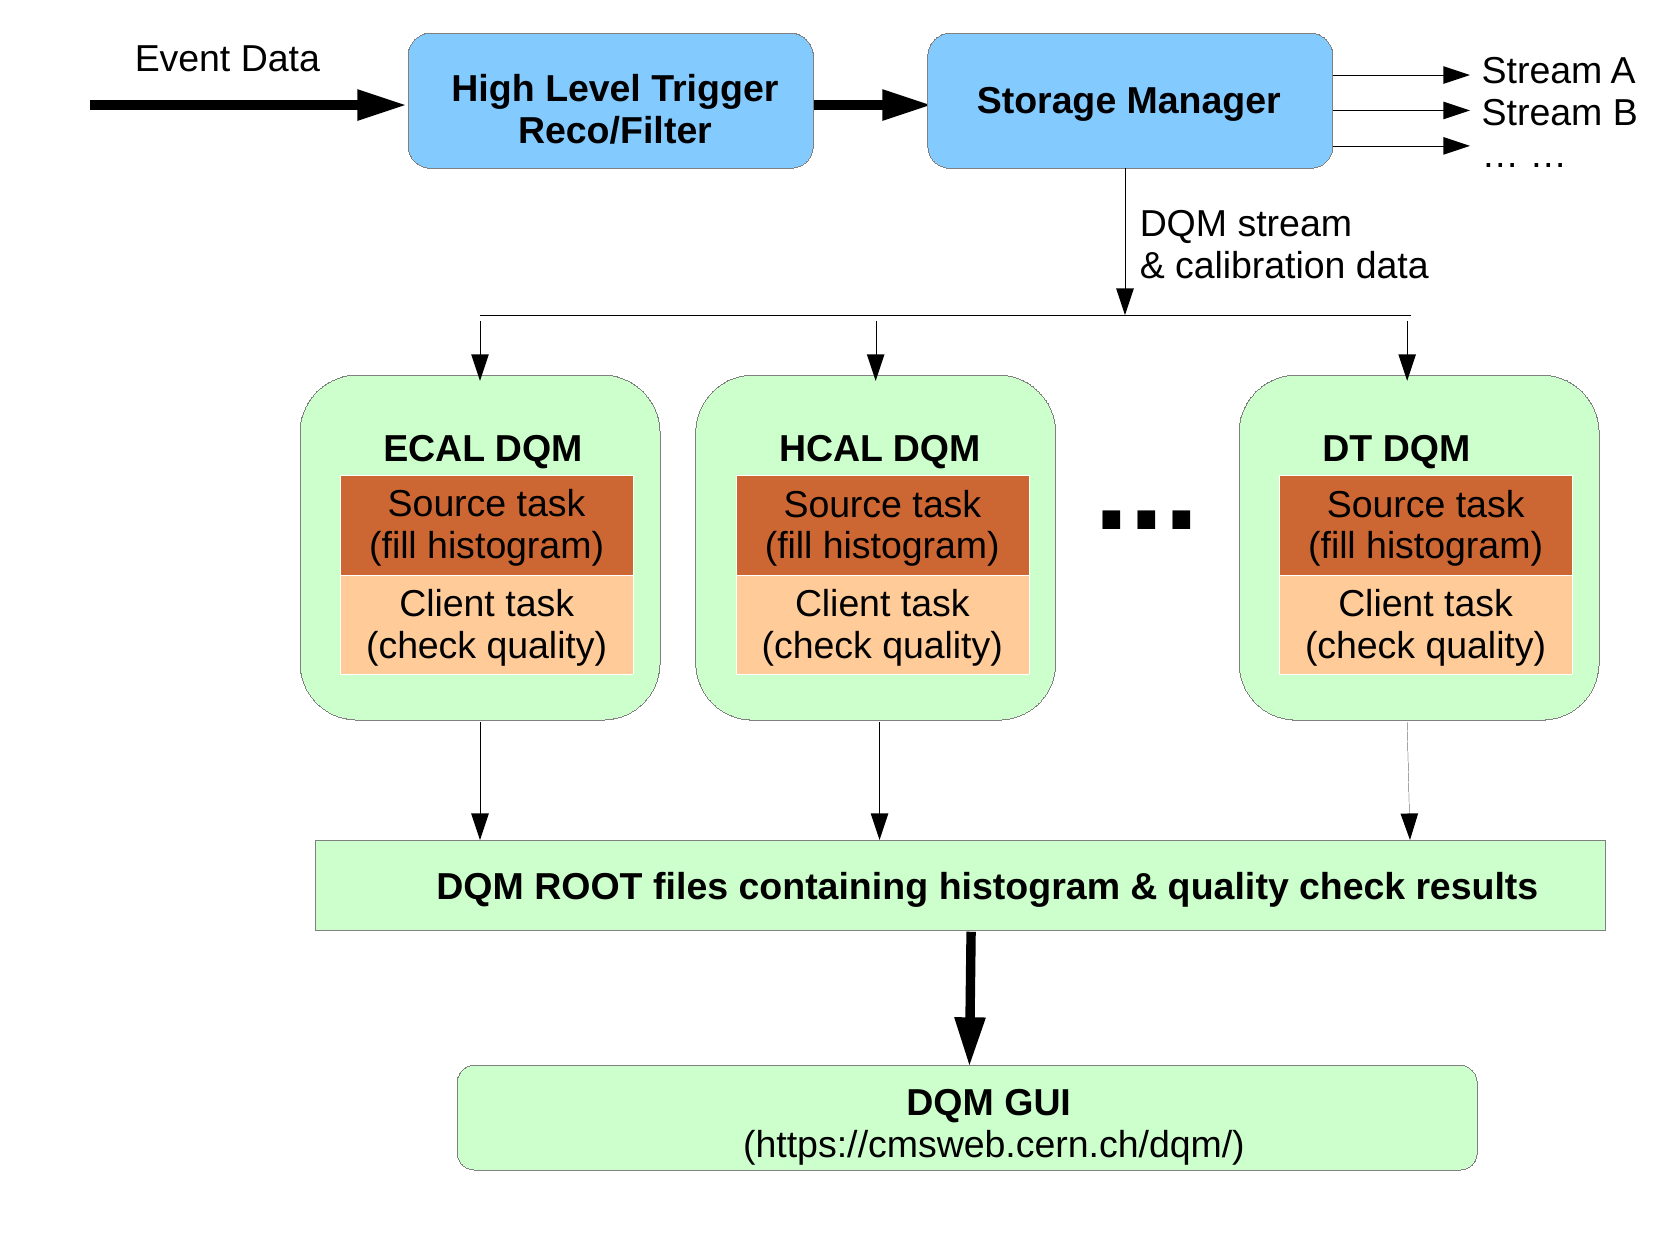

Event Data
Stream A
Stream B
… …
High Level Trigger
Reco/Filter
Storage Manager
DQM stream
& calibration data
...
ECAL DQM
HCAL DQM
DT DQM
| Source task (fill histogram) |
| --- |
| Client task (check quality) |
| Source task (fill histogram) |
| --- |
| Client task (check quality) |
| Source task (fill histogram) |
| --- |
| Client task (check quality) |
DQM ROOT files containing histogram & quality check results
DQM GUI
(https://cmsweb.cern.ch/dqm/)